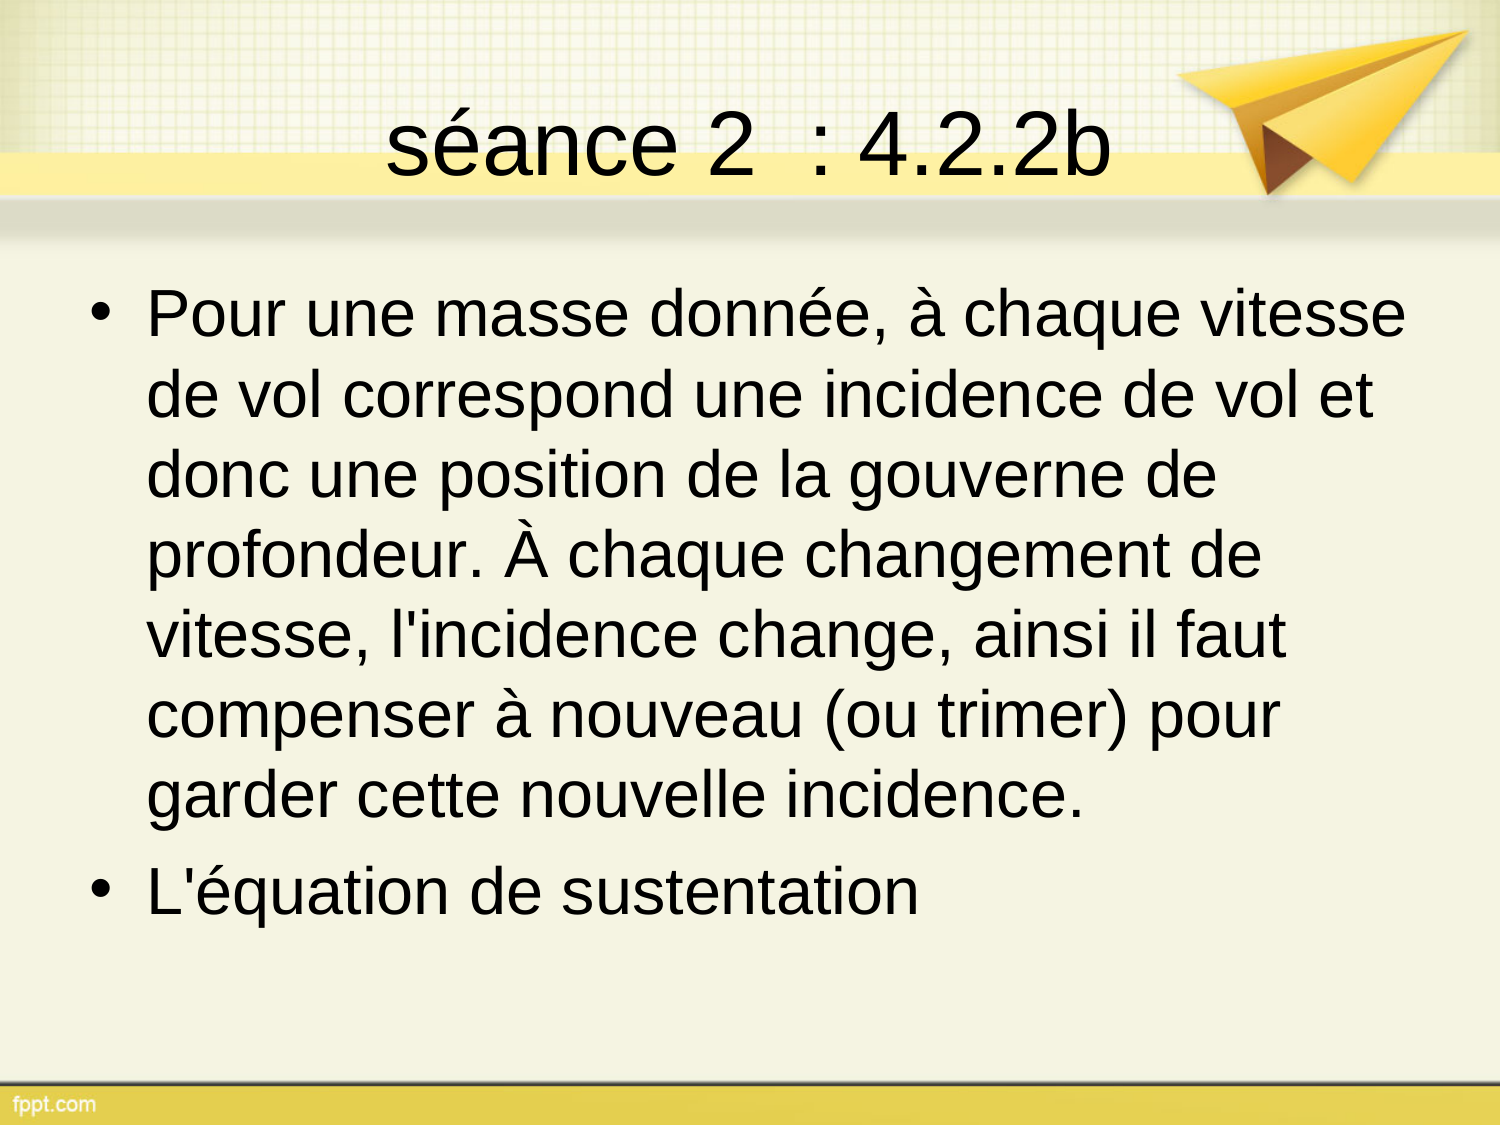

# séance 2  : 4.2.2b
Pour une masse donnée, à chaque vitesse de vol correspond une incidence de vol et donc une position de la gouverne de profondeur. À chaque changement de vitesse, l'incidence change, ainsi il faut compenser à nouveau (ou trimer) pour garder cette nouvelle incidence.
L'équation de sustentation